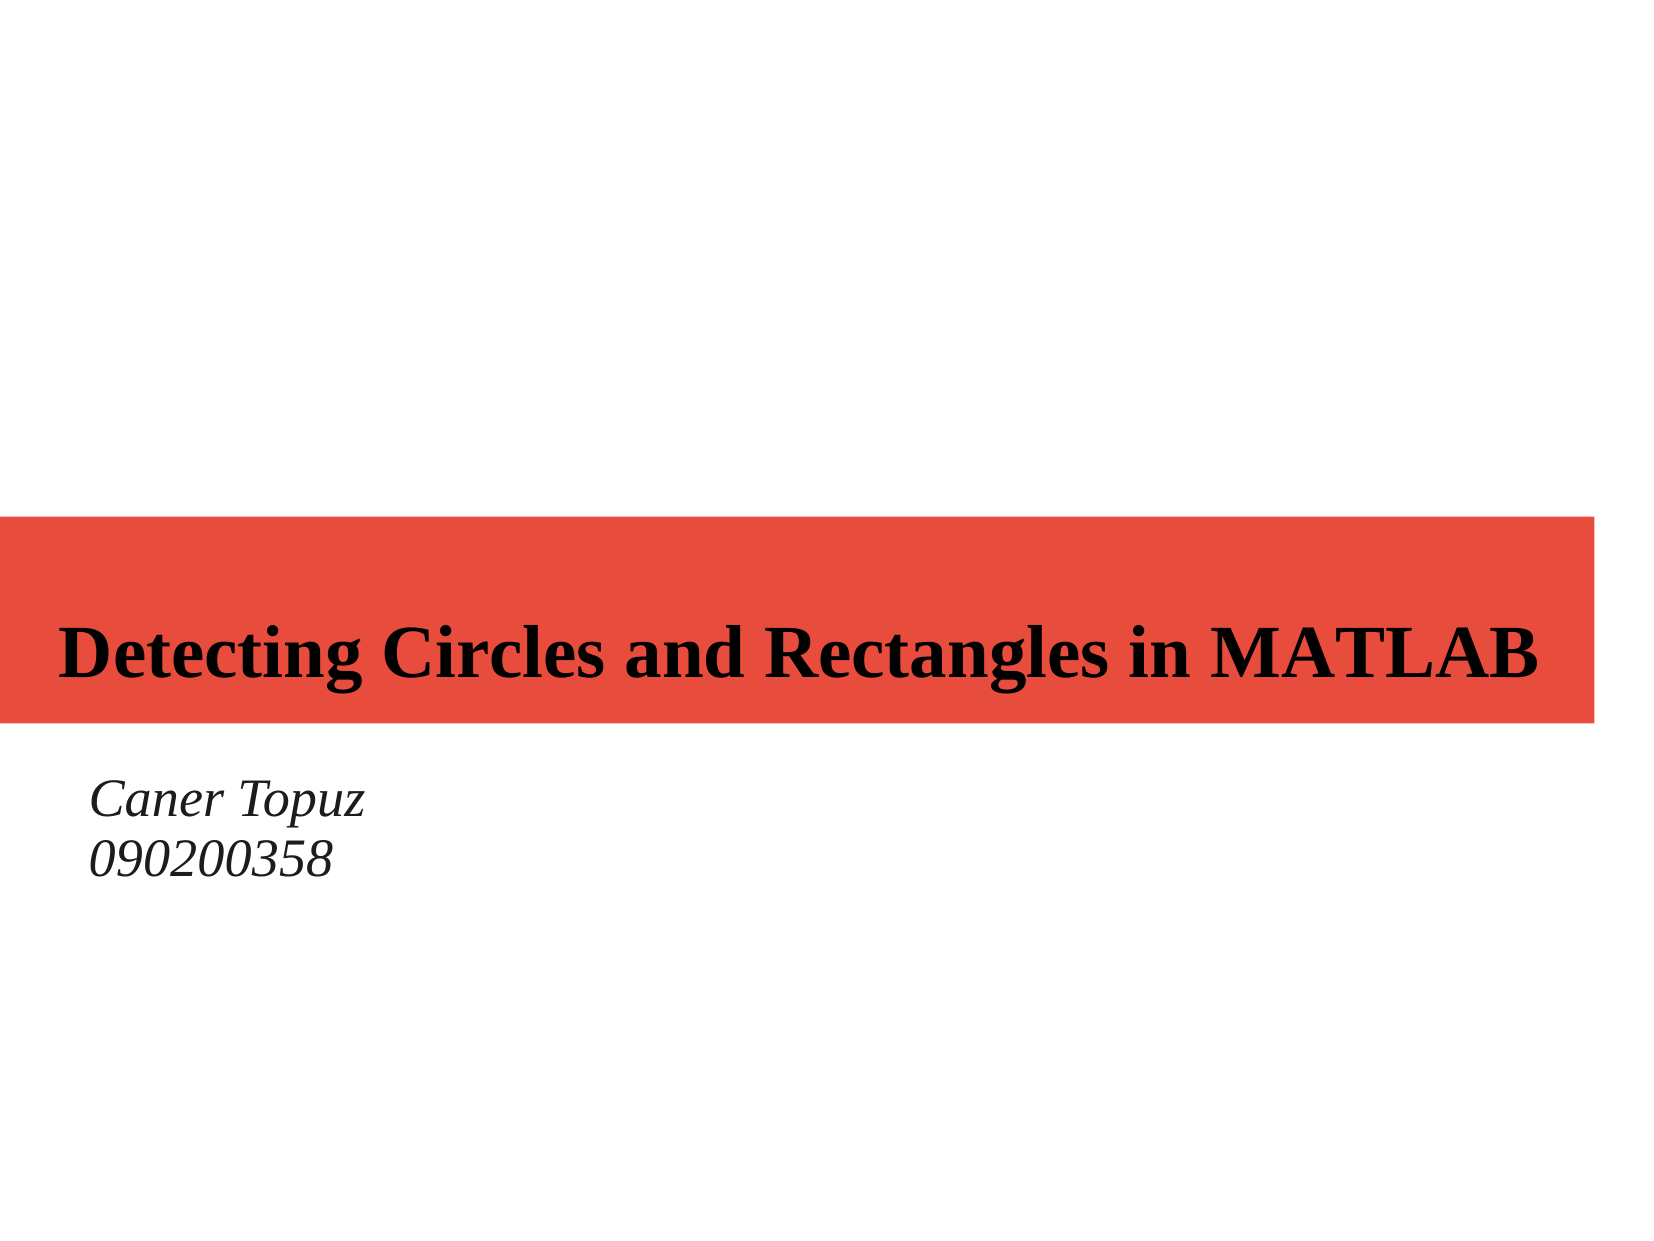

# Detecting Circles and Rectangles in MATLAB
Caner Topuz
090200358